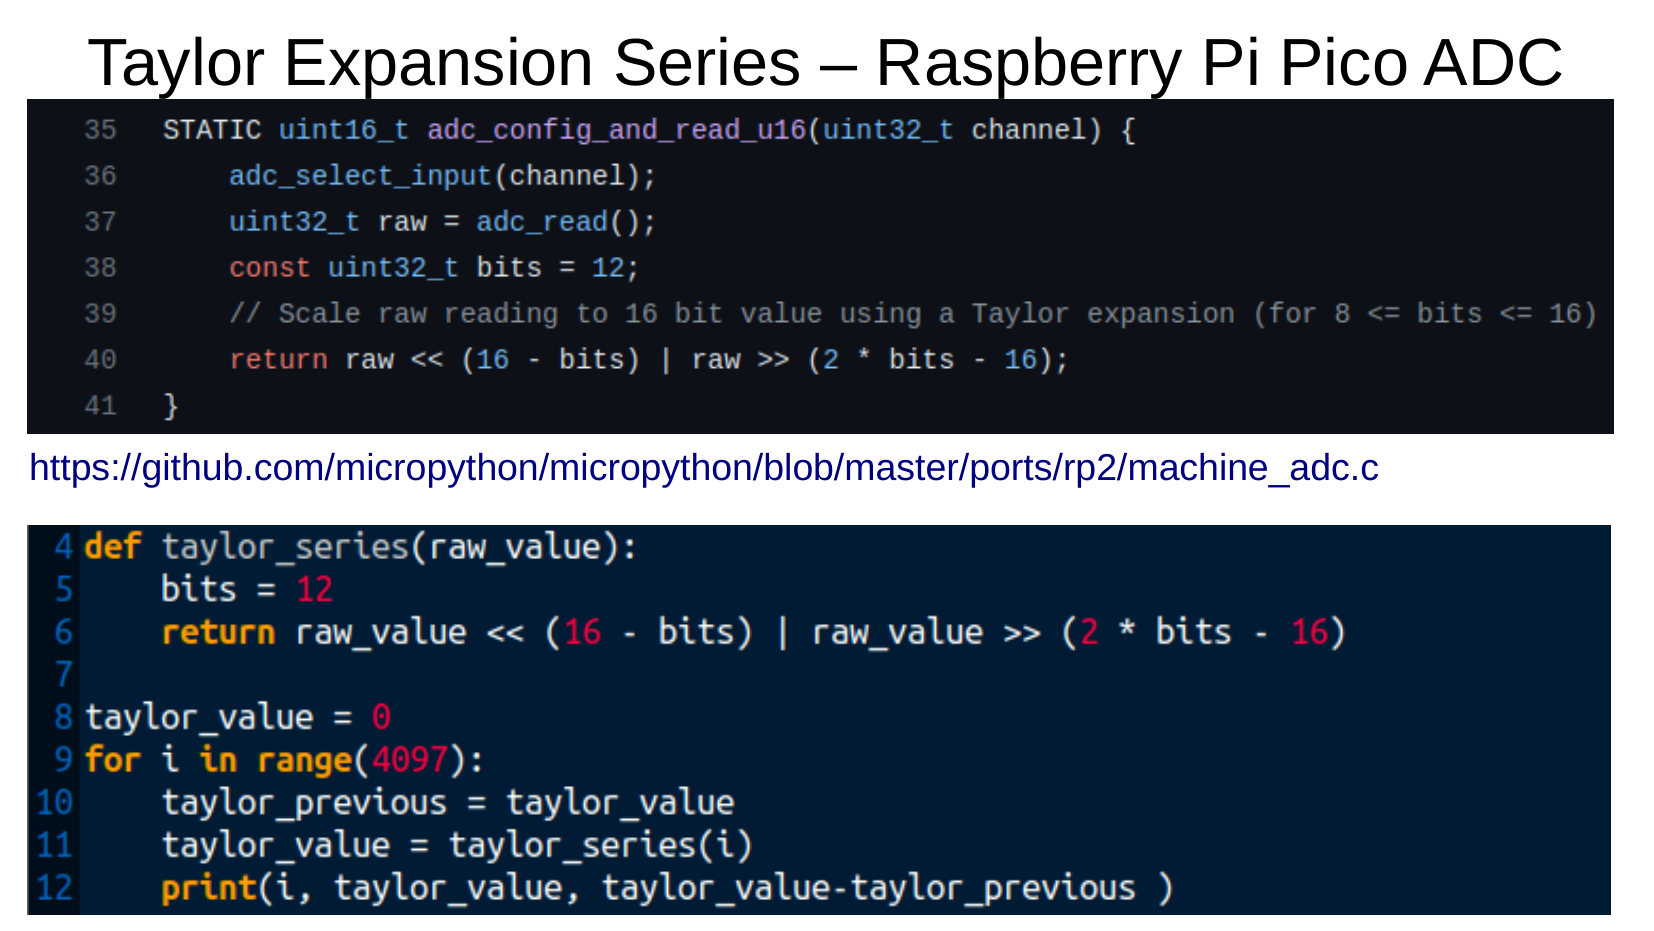

# Taylor Expansion Series – Raspberry Pi Pico ADC
https://github.com/micropython/micropython/blob/master/ports/rp2/machine_adc.c